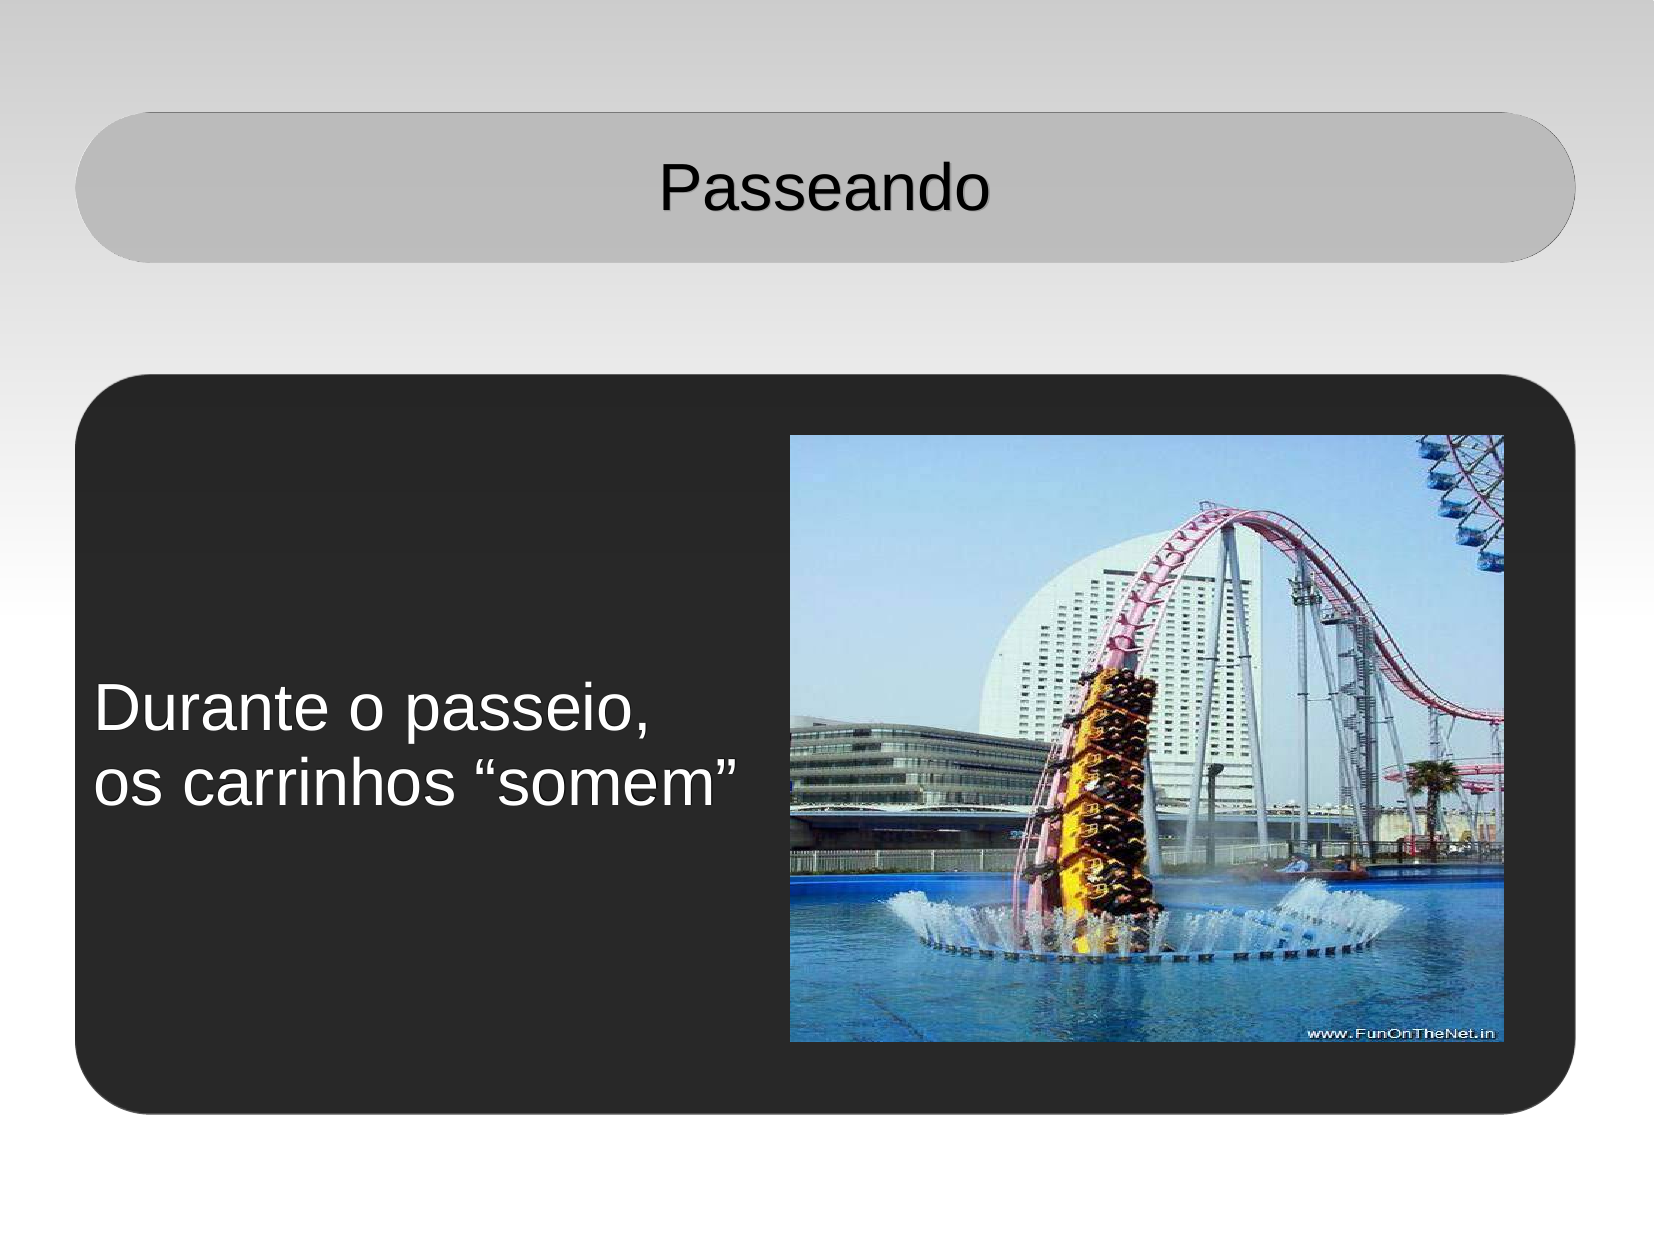

Passeando
 Durante o passeio,
 os carrinhos “somem”